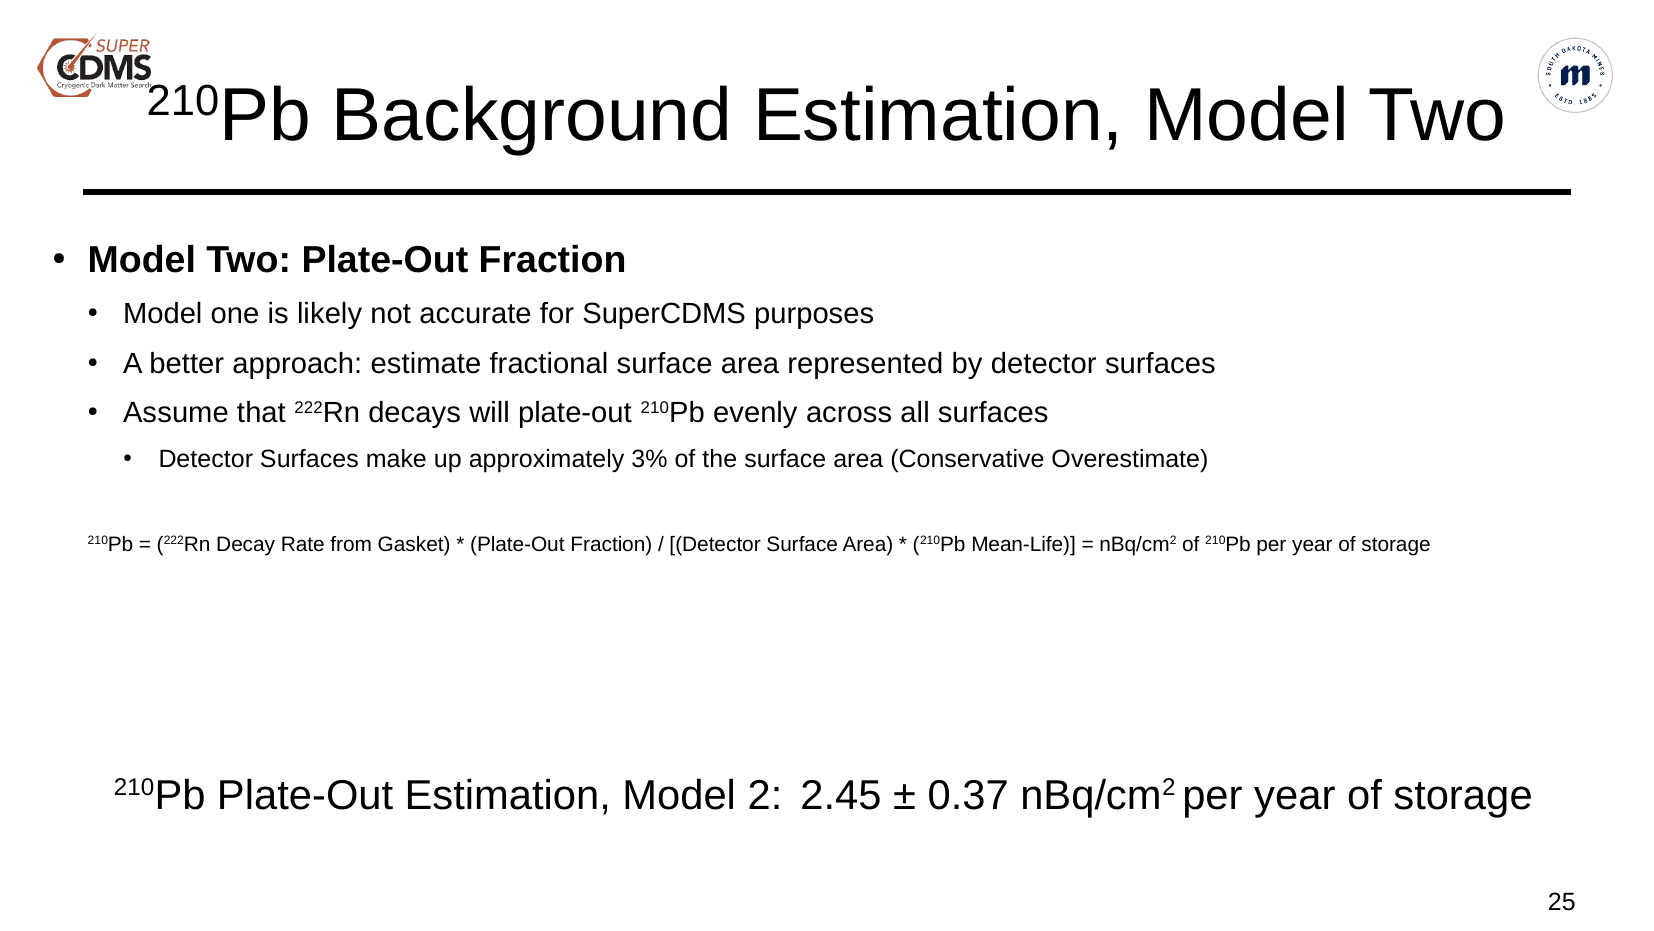

# 210Pb Background Estimation, Model Two
Model Two: Plate-Out Fraction
Model one is likely not accurate for SuperCDMS purposes
A better approach: estimate fractional surface area represented by detector surfaces
Assume that 222Rn decays will plate-out 210Pb evenly across all surfaces
Detector Surfaces make up approximately 3% of the surface area (Conservative Overestimate)
210Pb = (222Rn Decay Rate from Gasket) * (Plate-Out Fraction) / [(Detector Surface Area) * (210Pb Mean-Life)] = nBq/cm2 of 210Pb per year of storage
210Pb Plate-Out Estimation, Model 2:	 2.45 ± 0.37 nBq/cm2 per year of storage